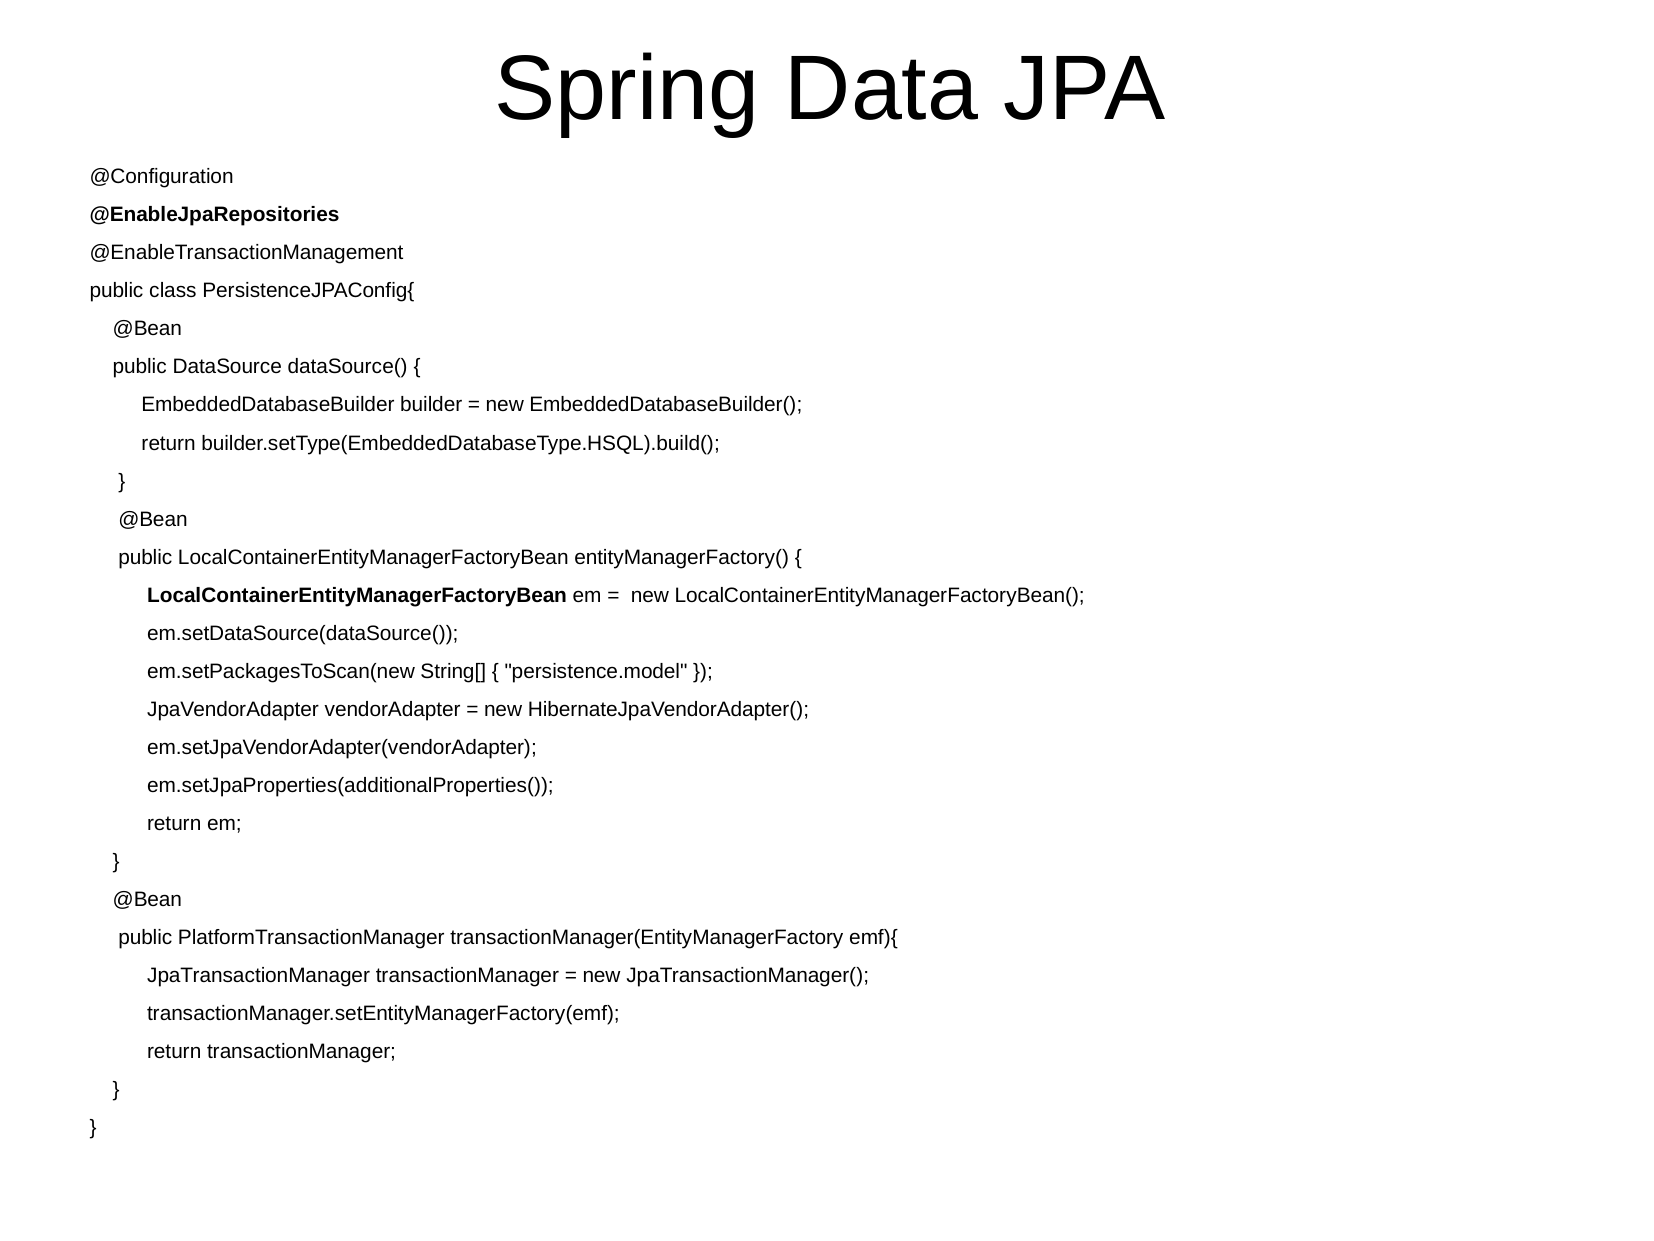

# Spring Data JPA
@Configuration
@EnableJpaRepositories
@EnableTransactionManagement
public class PersistenceJPAConfig{
 @Bean
 public DataSource dataSource() {
 EmbeddedDatabaseBuilder builder = new EmbeddedDatabaseBuilder();
 return builder.setType(EmbeddedDatabaseType.HSQL).build();
 }
 @Bean
 public LocalContainerEntityManagerFactoryBean entityManagerFactory() {
 LocalContainerEntityManagerFactoryBean em = new LocalContainerEntityManagerFactoryBean();
 em.setDataSource(dataSource());
 em.setPackagesToScan(new String[] { "persistence.model" });
 JpaVendorAdapter vendorAdapter = new HibernateJpaVendorAdapter();
 em.setJpaVendorAdapter(vendorAdapter);
 em.setJpaProperties(additionalProperties());
 return em;
 }
 @Bean
 public PlatformTransactionManager transactionManager(EntityManagerFactory emf){
 JpaTransactionManager transactionManager = new JpaTransactionManager();
 transactionManager.setEntityManagerFactory(emf);
 return transactionManager;
 }
}